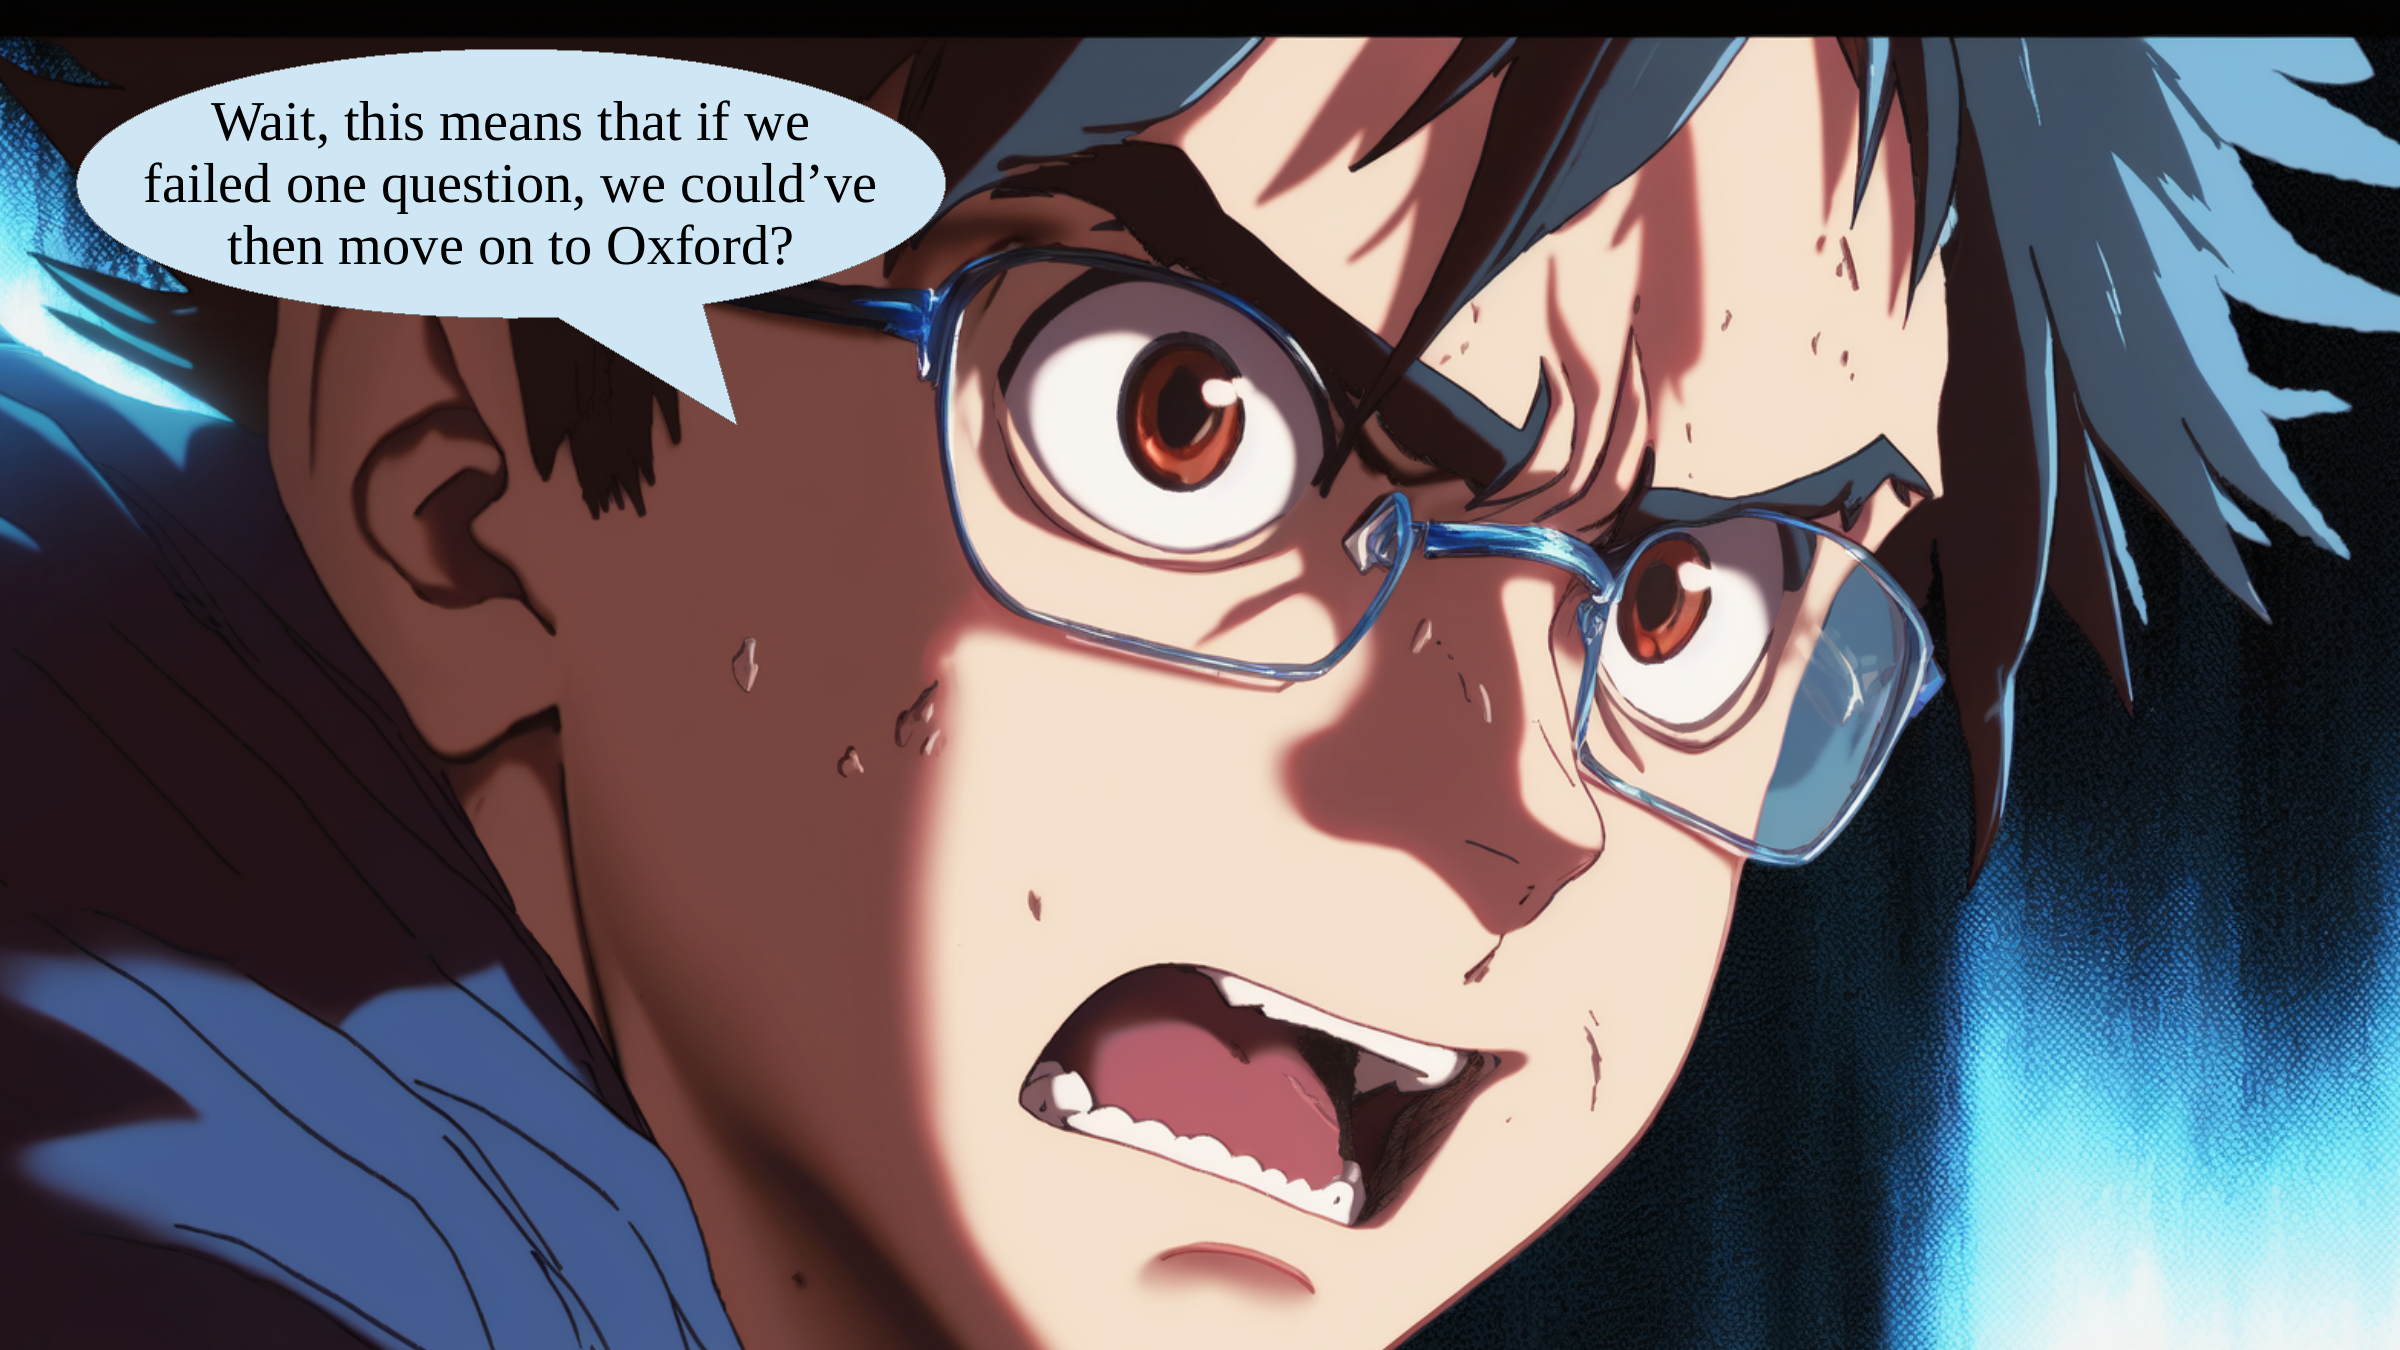

Wait, this means that if we
failed one question, we could’ve
then move on to Oxford?